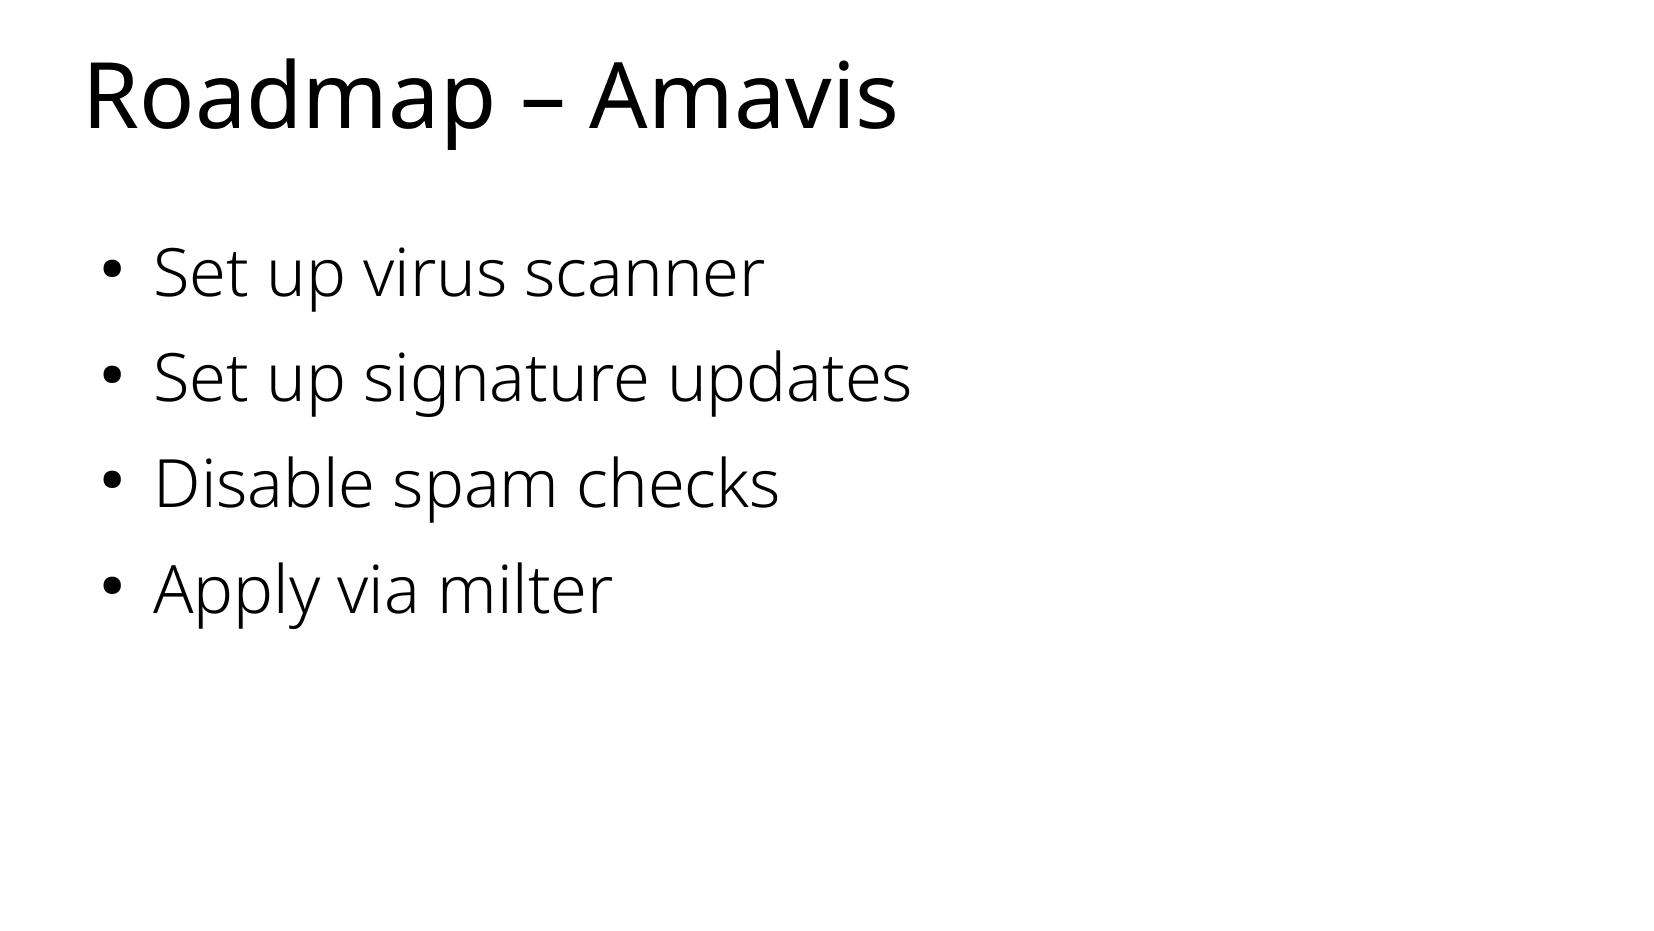

# Roadmap – Amavis
Set up virus scanner
Set up signature updates
Disable spam checks
Apply via milter